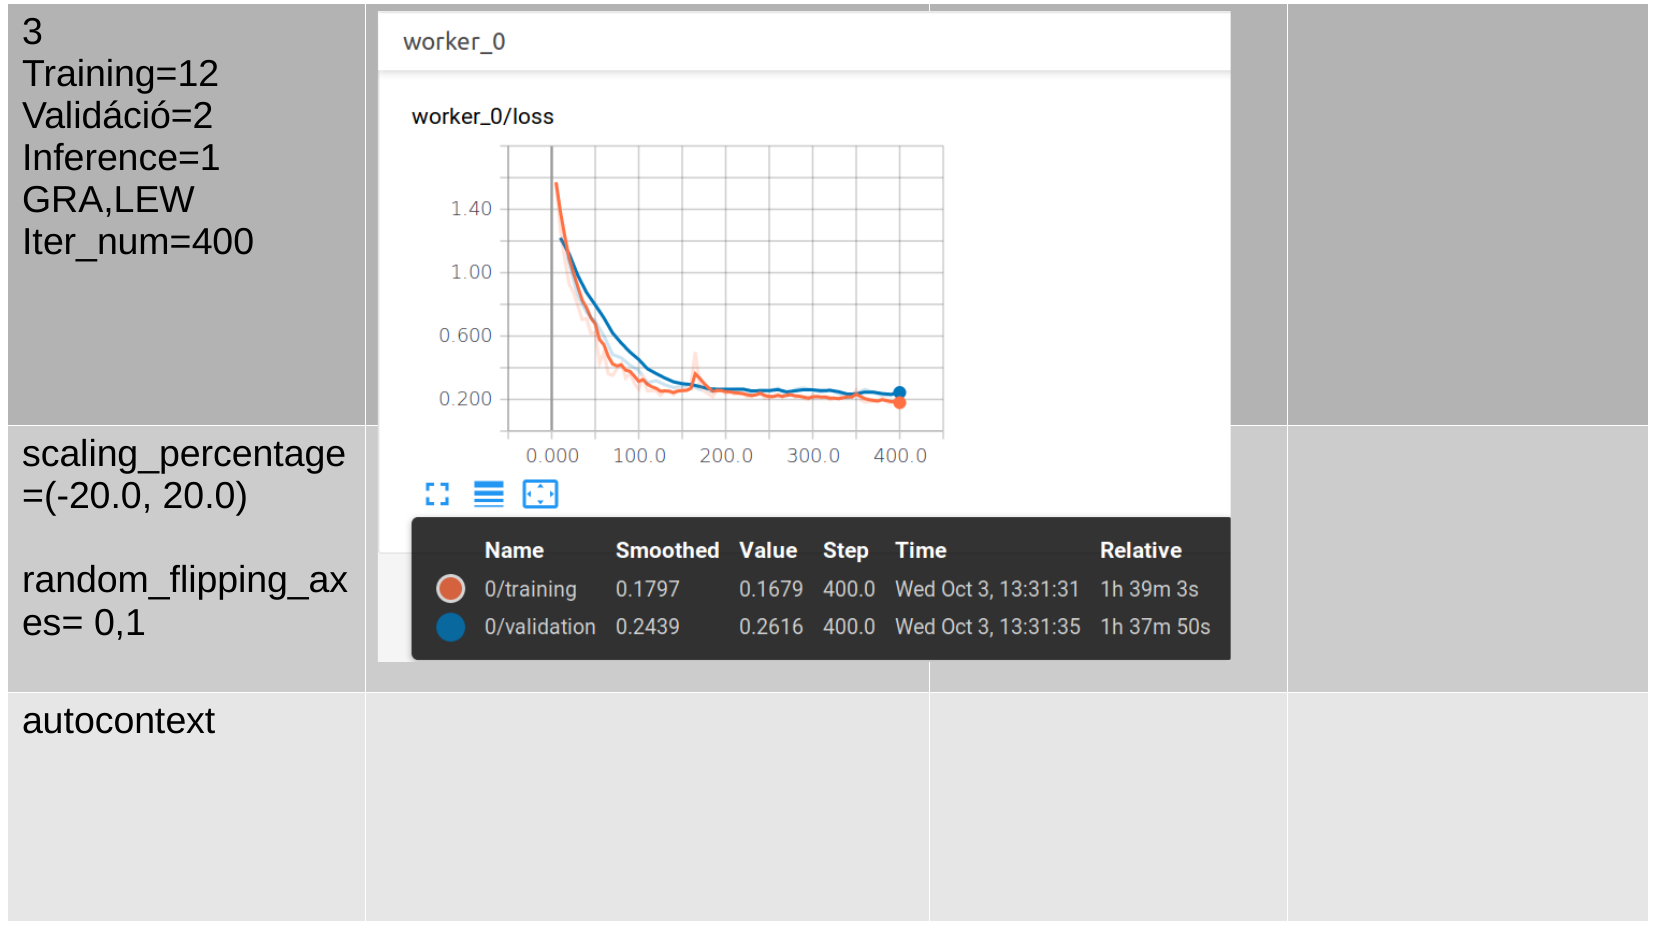

| 3 Training=12 Validáció=2 Inference=1 GRA,LEW Iter\_num=400 | | | |
| --- | --- | --- | --- |
| scaling\_percentage=(-20.0, 20.0) random\_flipping\_axes= 0,1 | | | |
| autocontext | | | |